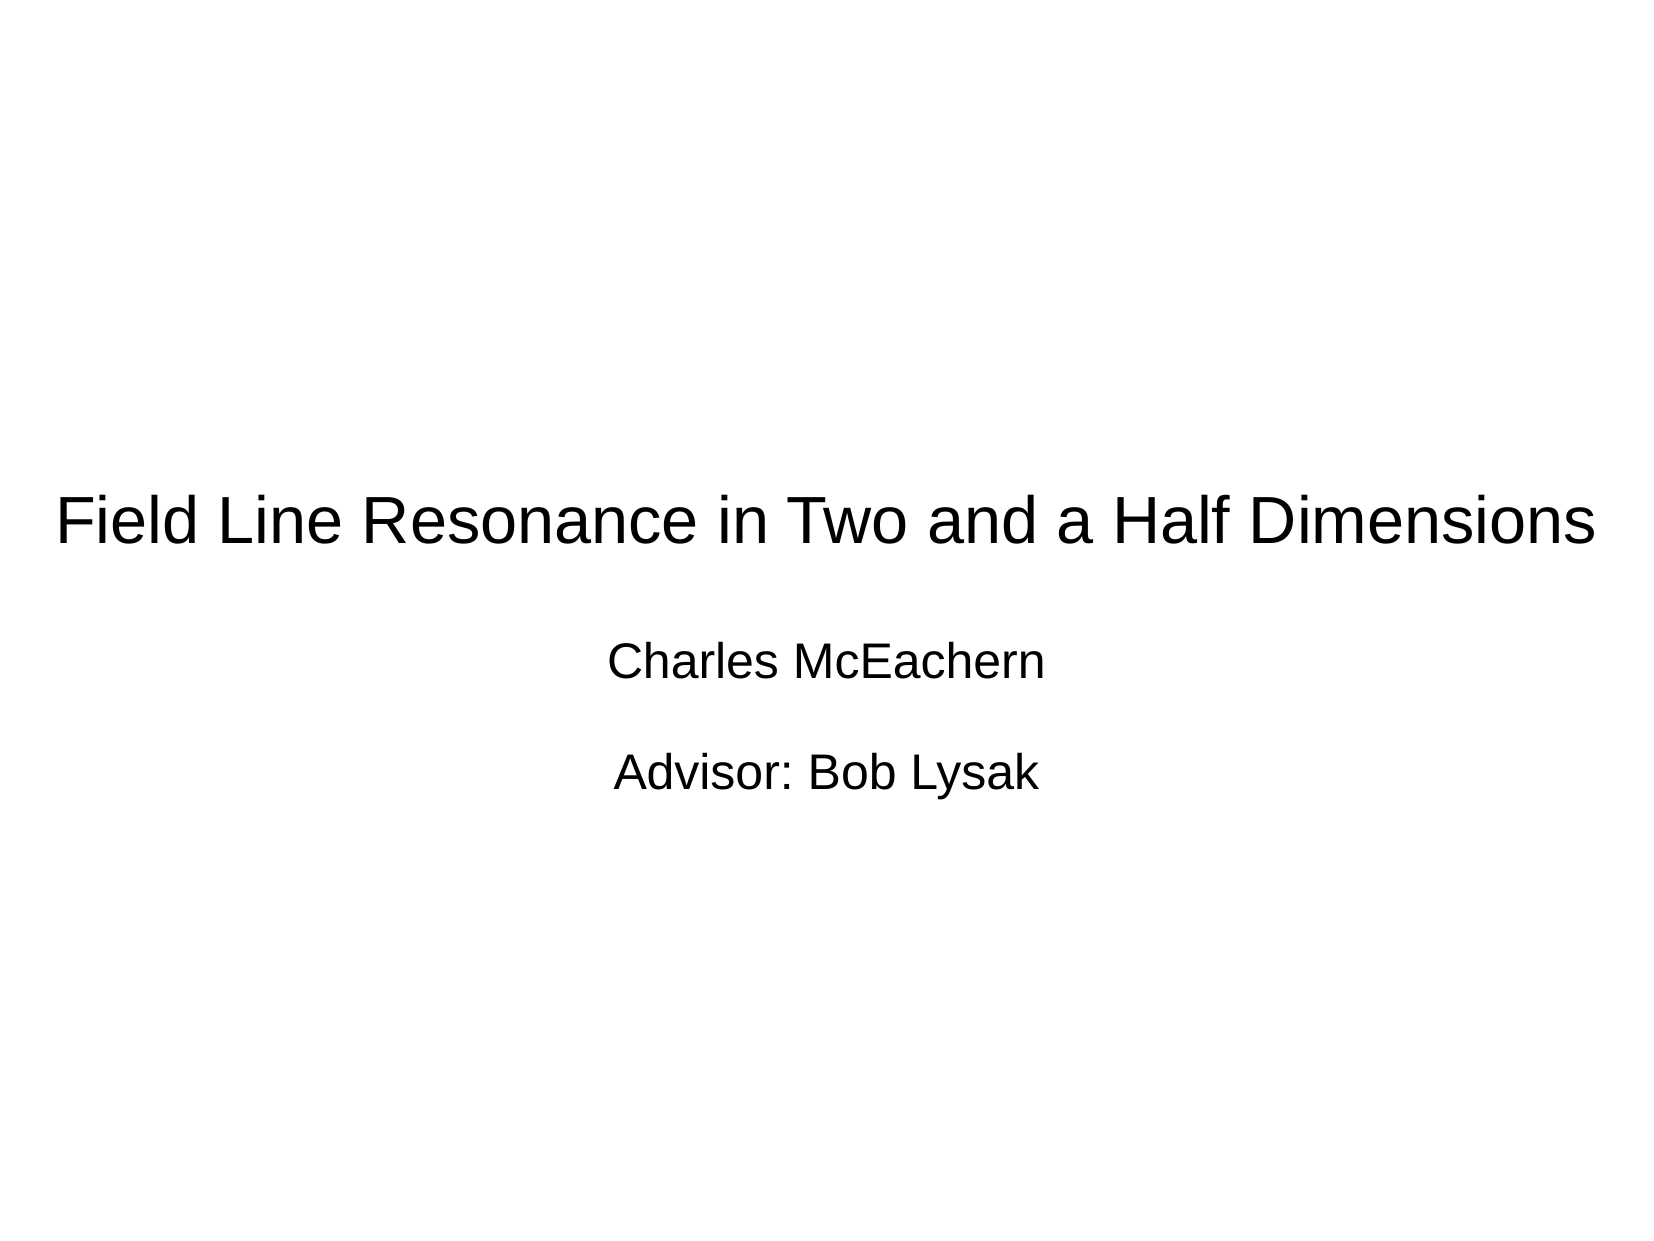

# Field Line Resonance in Two and a Half Dimensions
Charles McEachern
Advisor: Bob Lysak